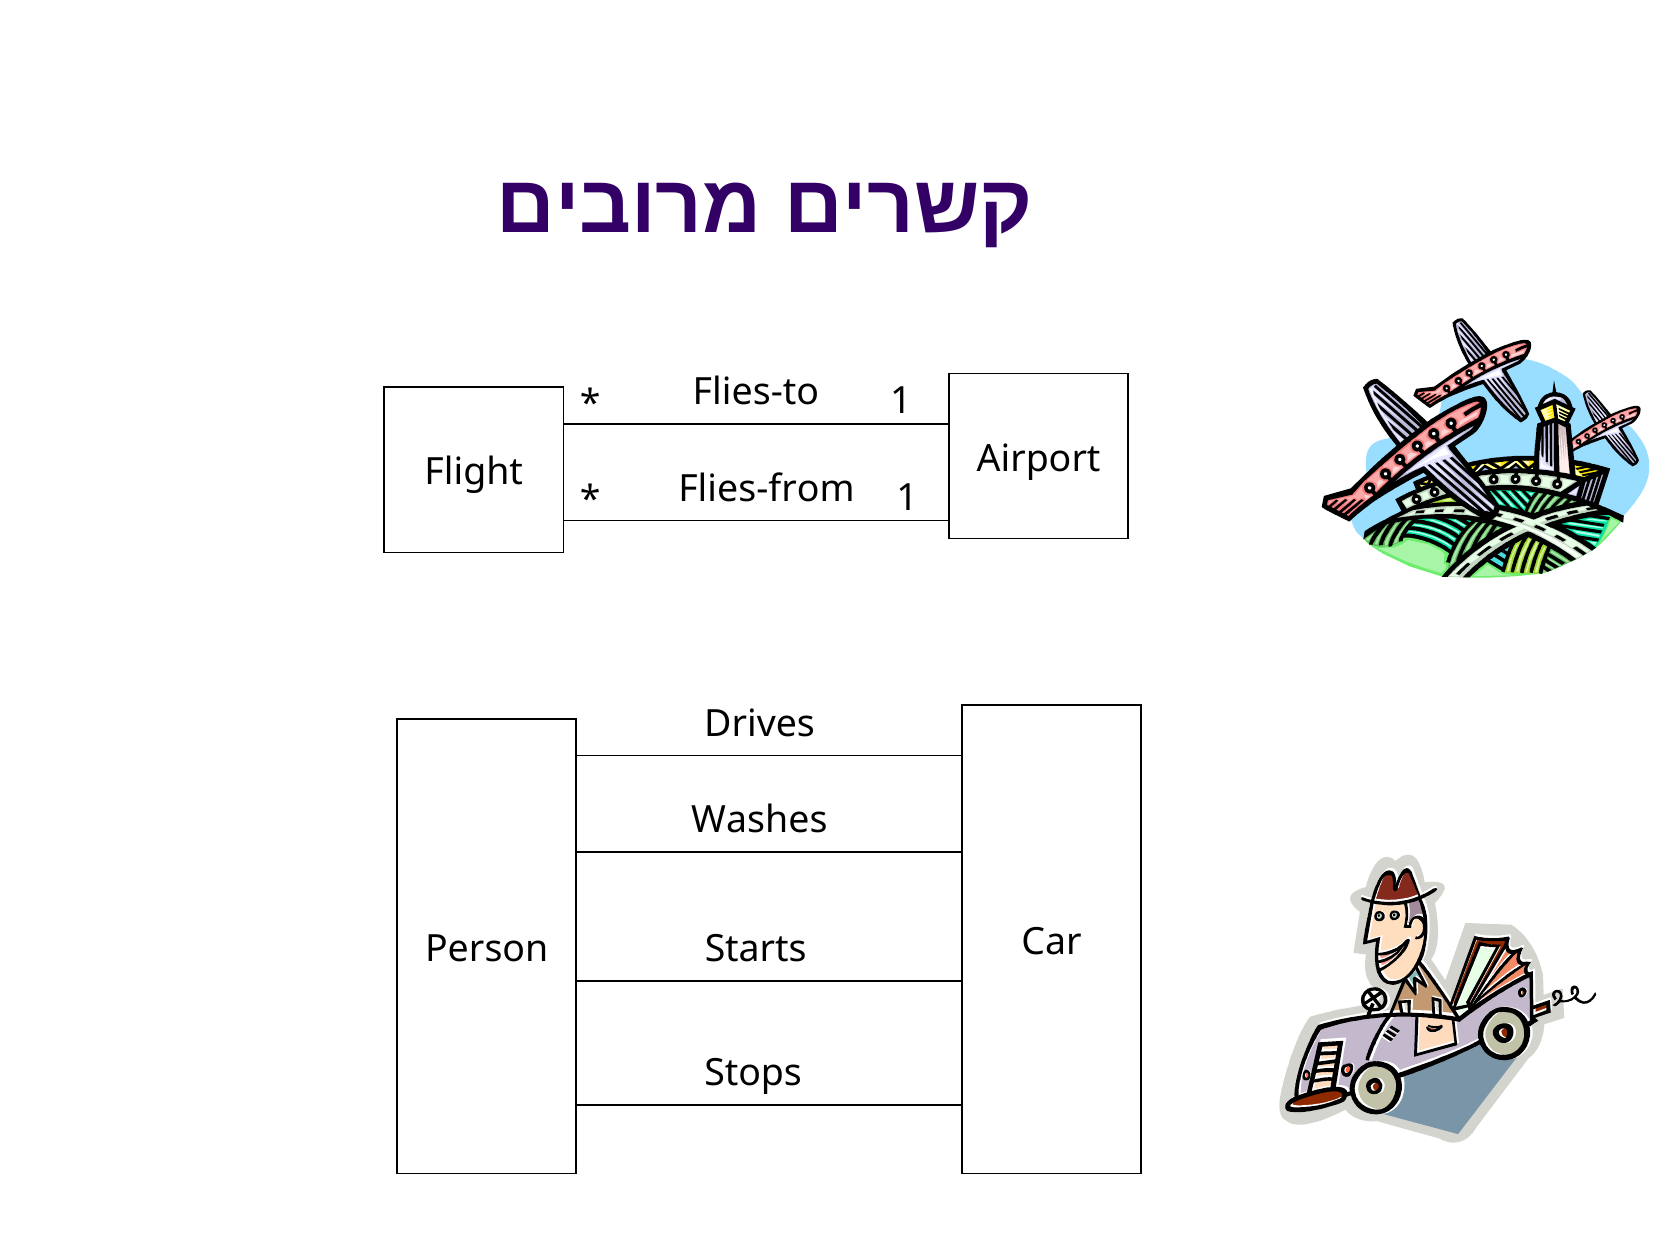

# קשרים מרובים
Flies-to
 1
*
Airport
Flight
Flies-from
1
*
Drives
Car
Person
Washes
Starts
Stops